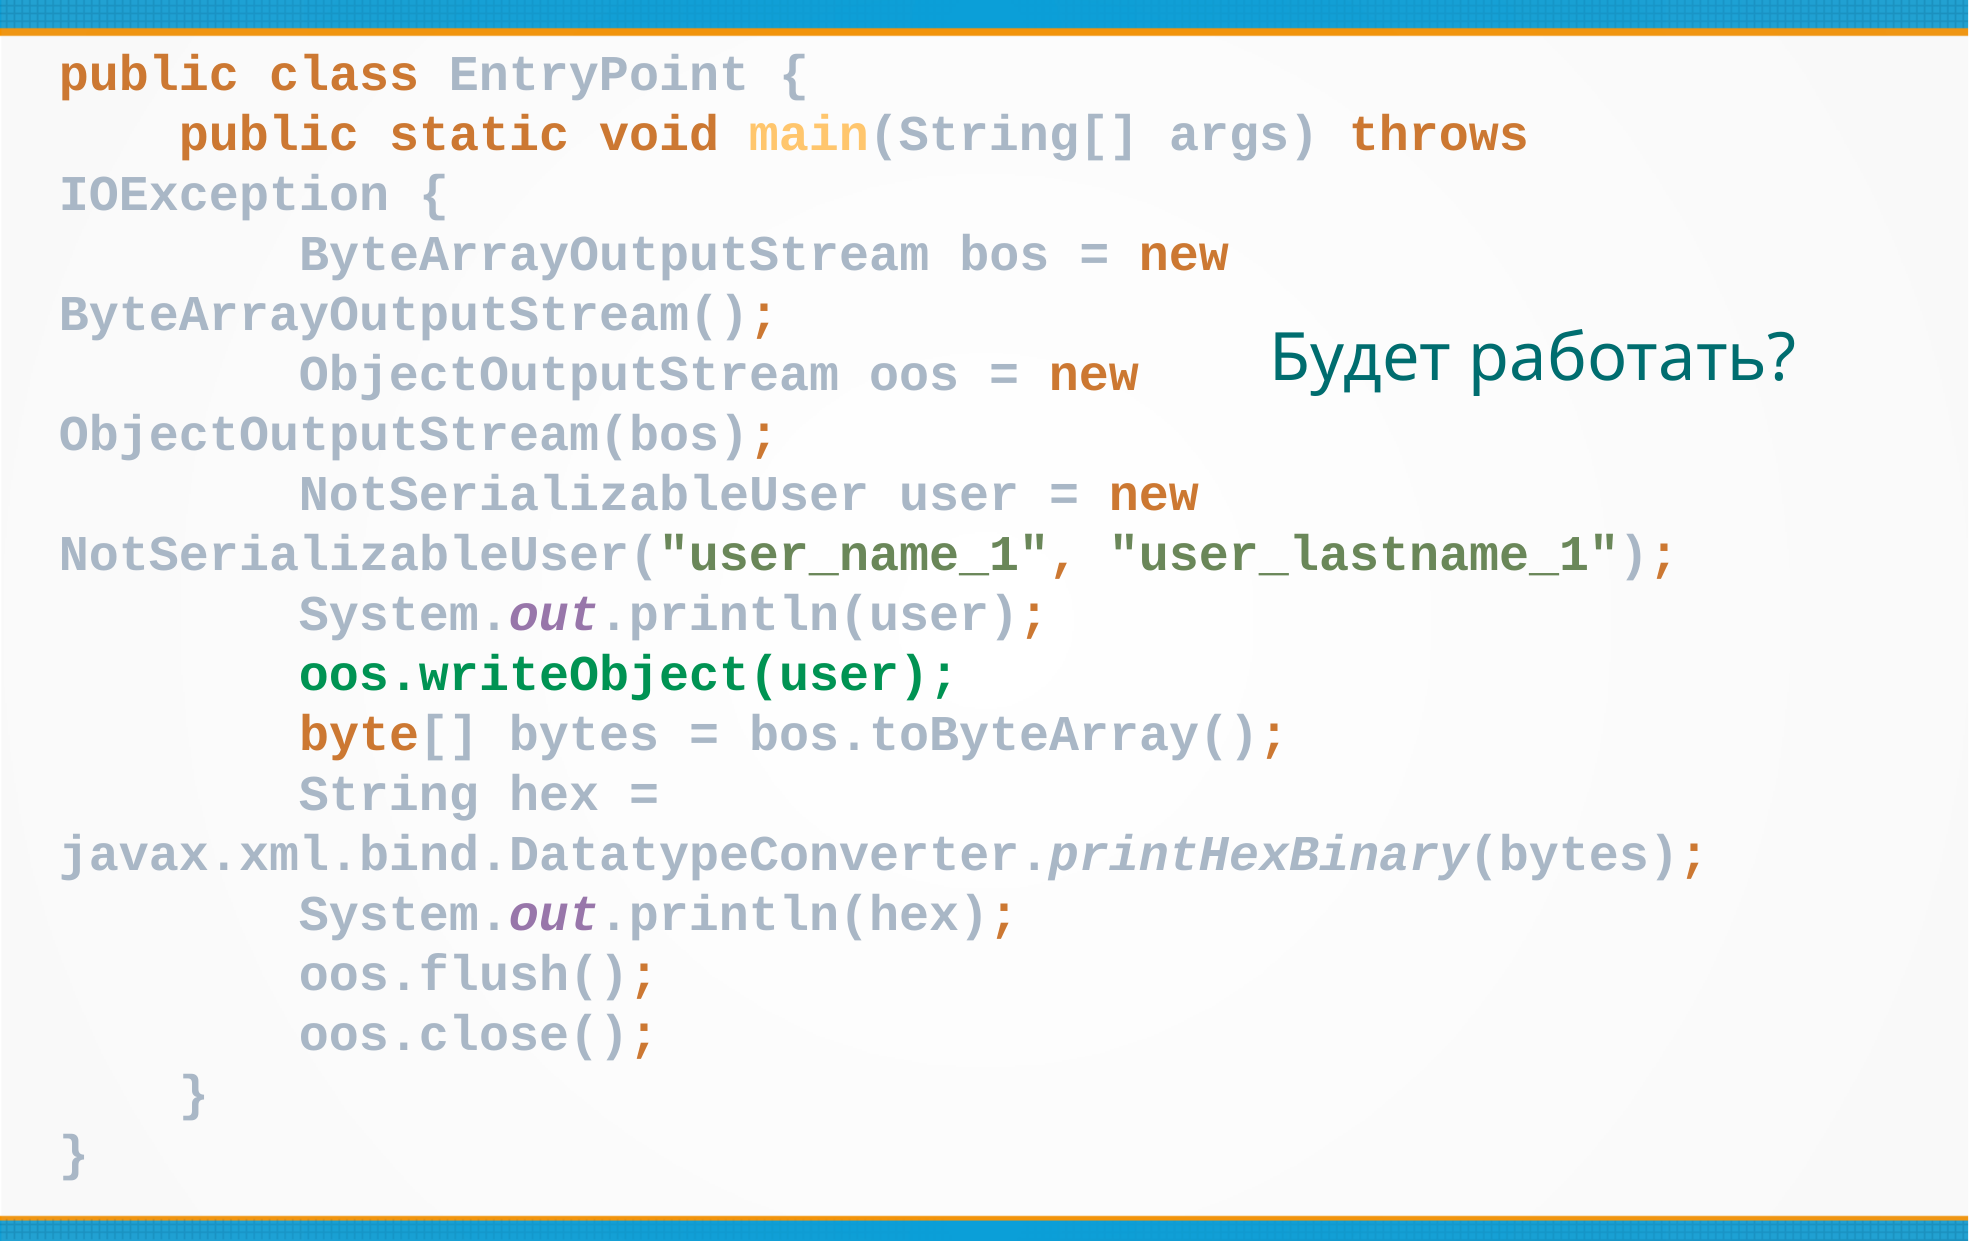

# public class EntryPoint { public static void main(String[] args) throws IOException { ByteArrayOutputStream bos = new ByteArrayOutputStream(); ObjectOutputStream oos = new ObjectOutputStream(bos); NotSerializableUser user = new NotSerializableUser("user_name_1", "user_lastname_1"); System.out.println(user); oos.writeObject(user); byte[] bytes = bos.toByteArray(); String hex = javax.xml.bind.DatatypeConverter.printHexBinary(bytes); System.out.println(hex); oos.flush(); oos.close(); } }
Будет работать?